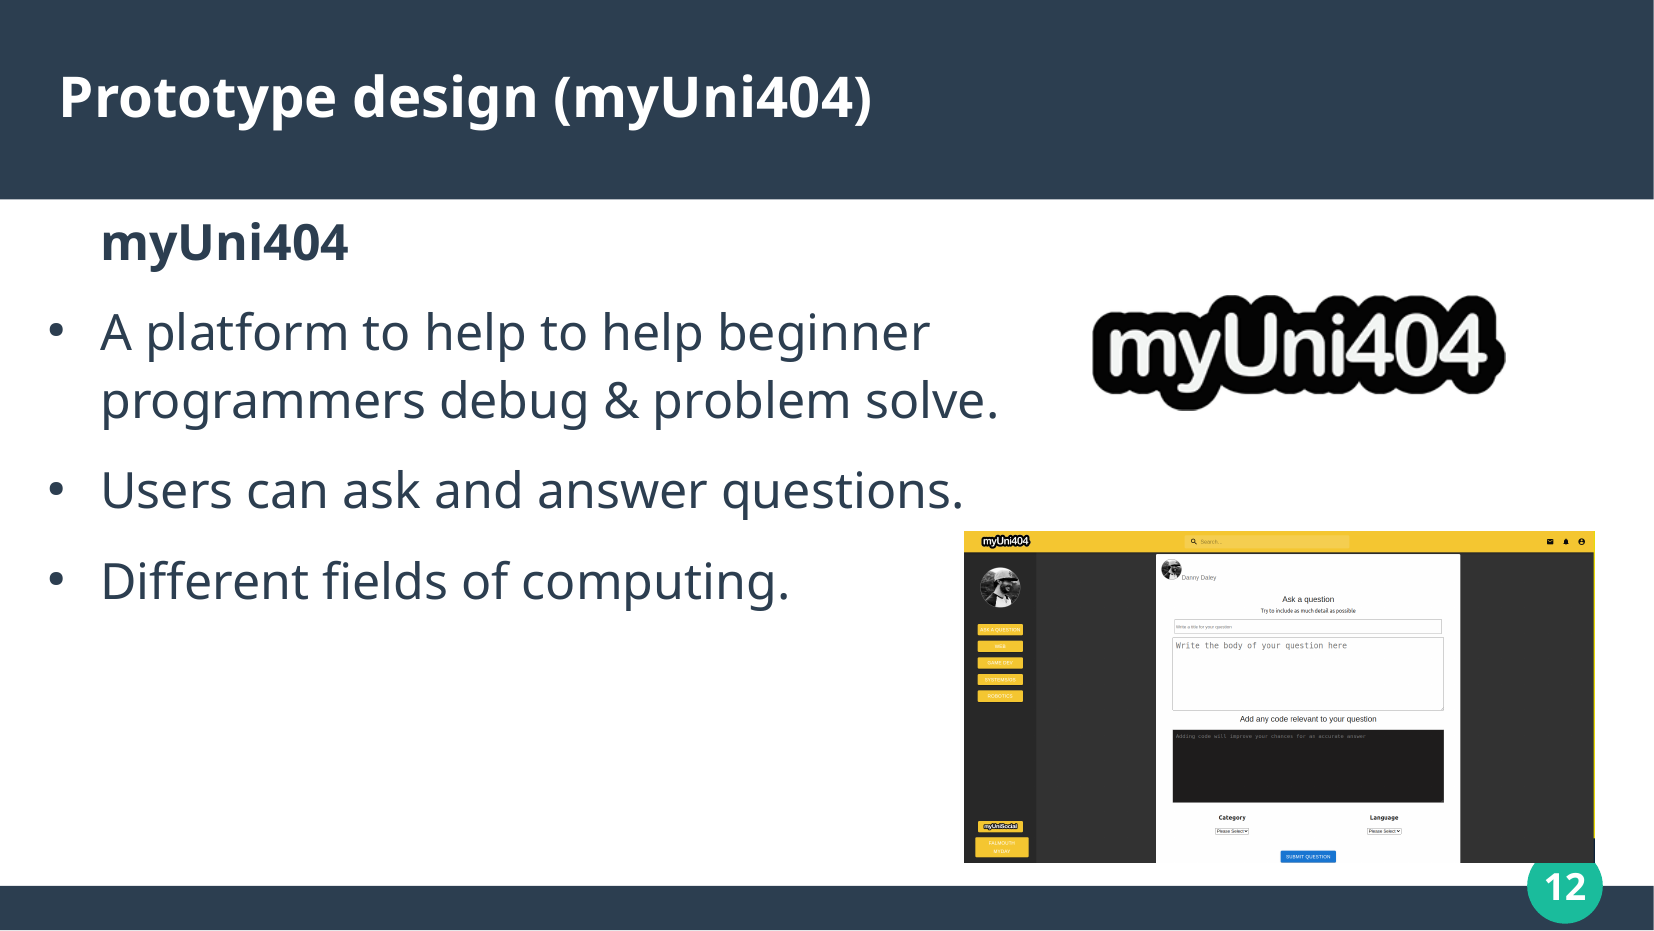

# Prototype design (myUni404)
myUni404
A platform to help to help beginner programmers debug & problem solve.
Users can ask and answer questions.
Different fields of computing.